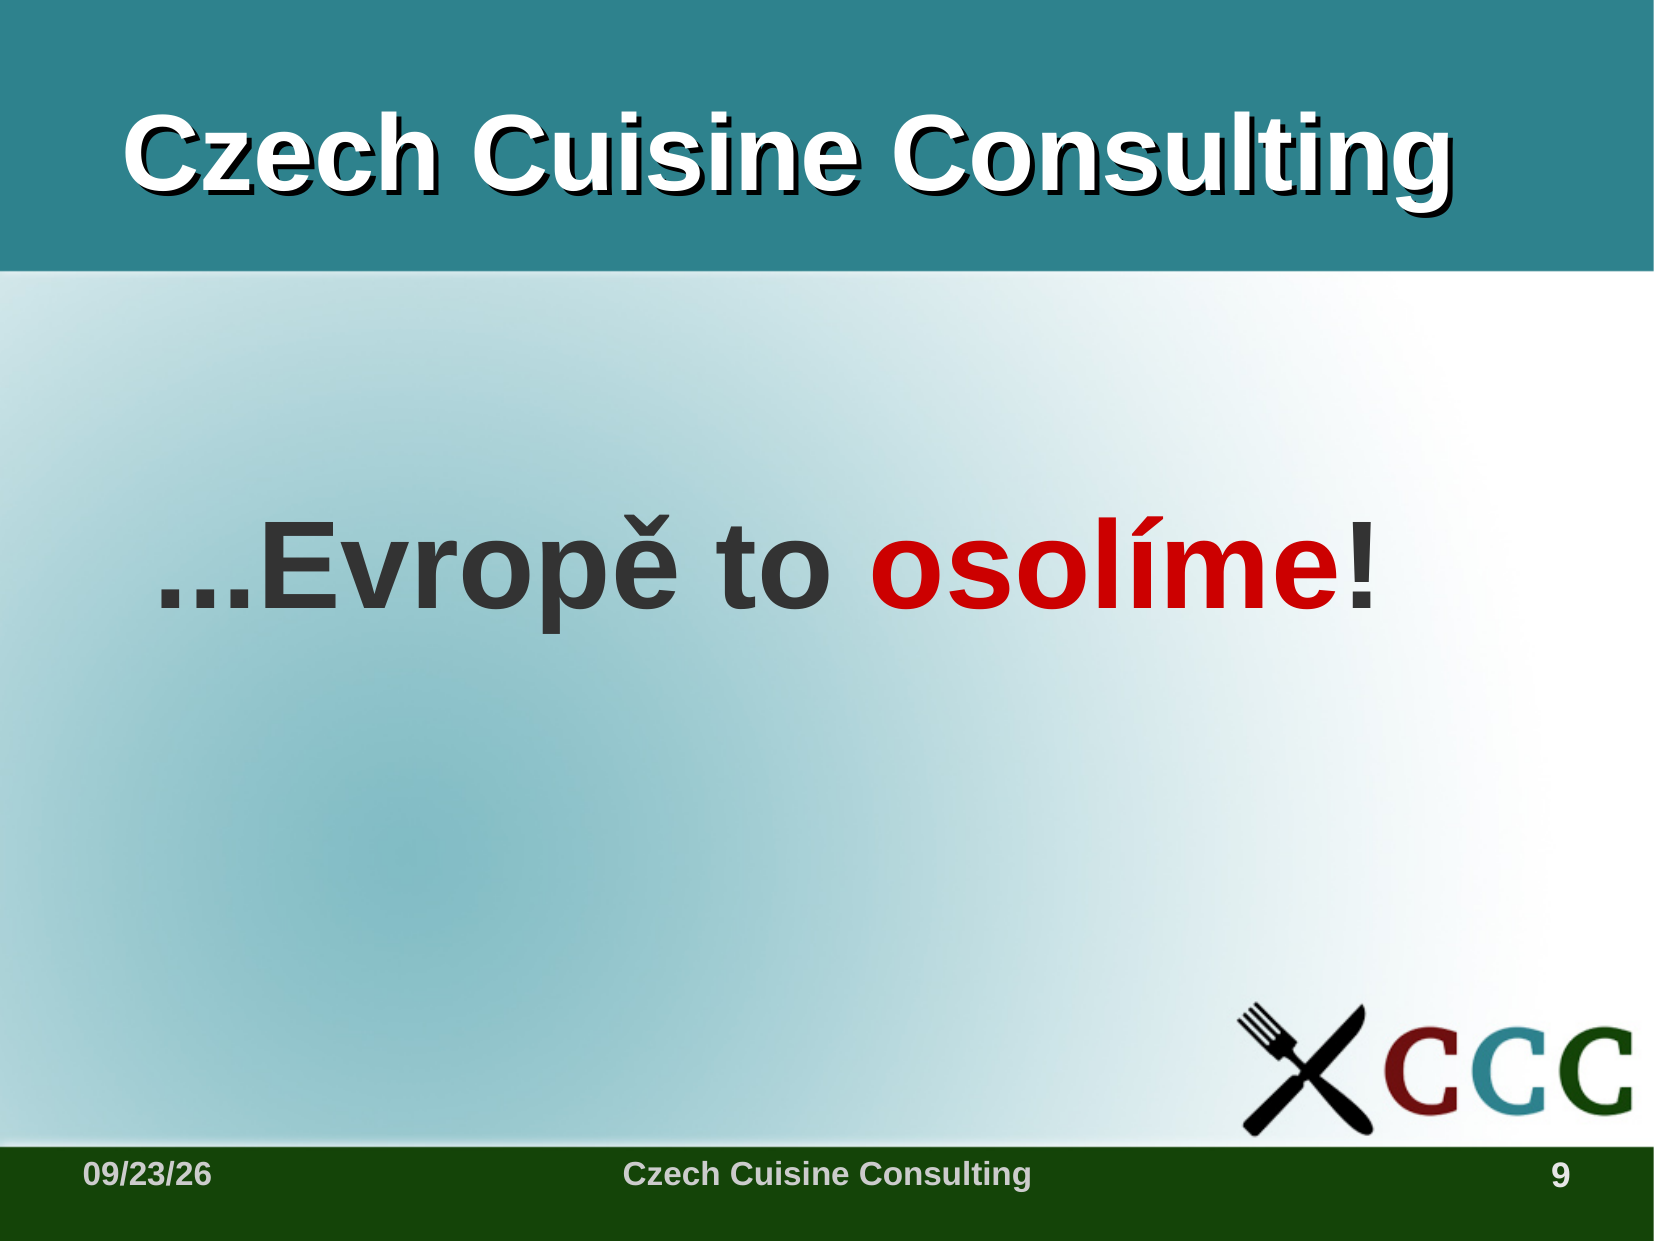

# Czech Cuisine Consulting
...Evropě to osolíme!
Czech Cuisine Consulting
9